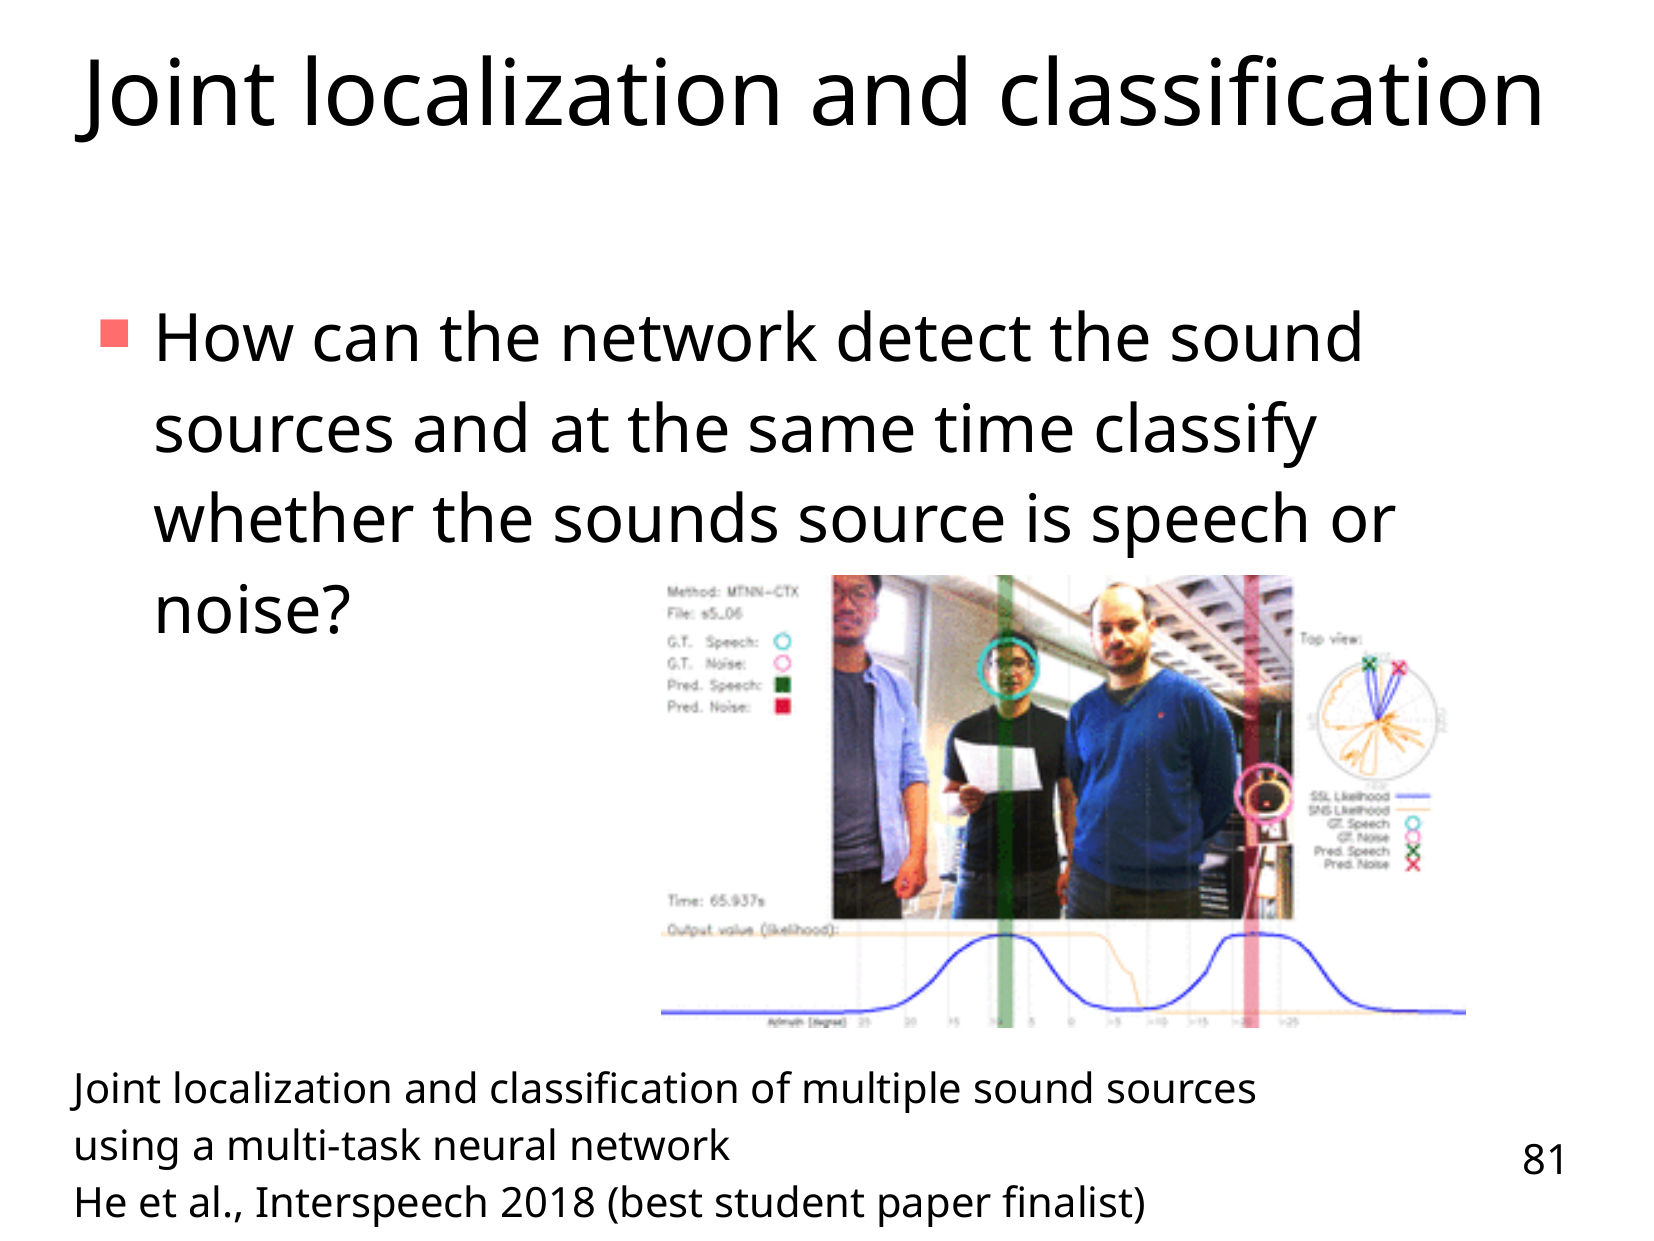

# Joint localization and classification
How can the network detect the sound sources and at the same time classify whether the sounds source is speech or noise?
Joint localization and classification of multiple sound sources using a multi-task neural network
He et al., Interspeech 2018 (best student paper finalist)
81